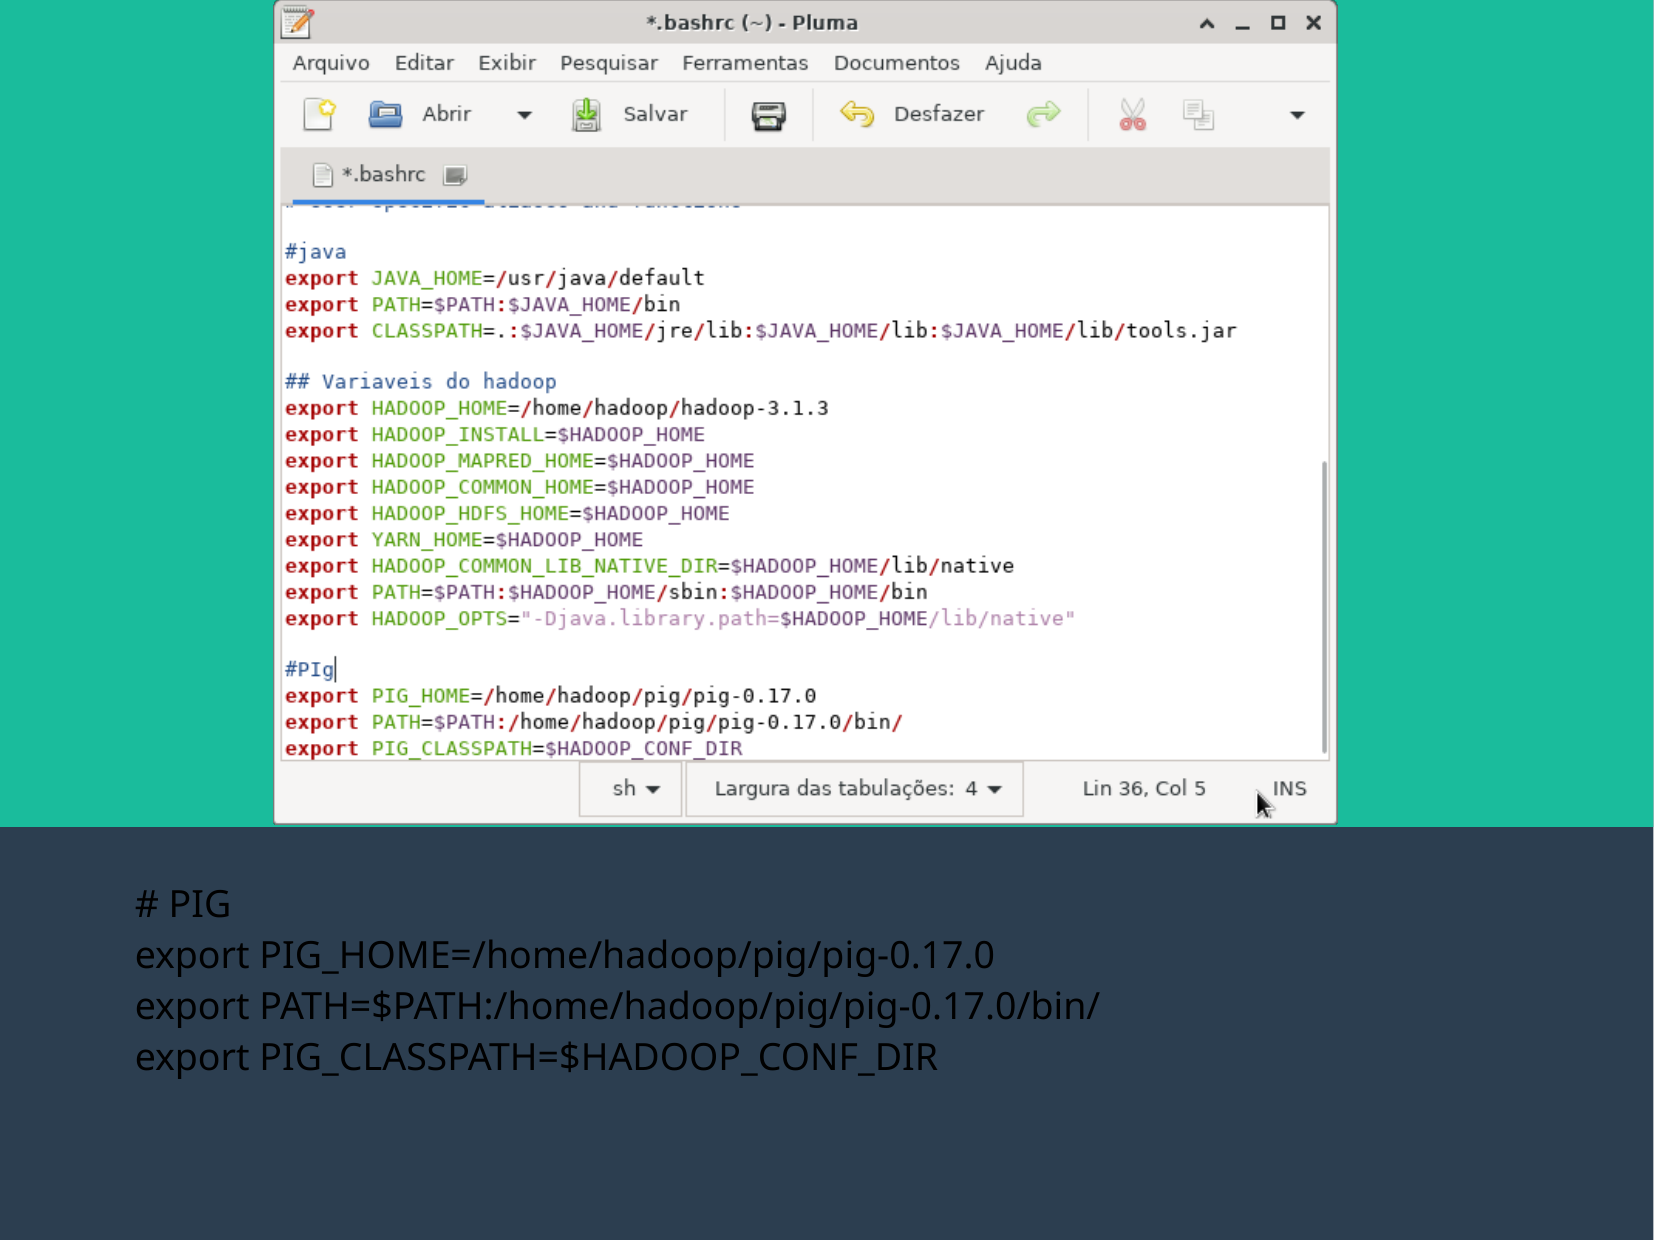

# PIG
export PIG_HOME=/home/hadoop/pig/pig-0.17.0
export PATH=$PATH:/home/hadoop/pig/pig-0.17.0/bin/
export PIG_CLASSPATH=$HADOOP_CONF_DIR